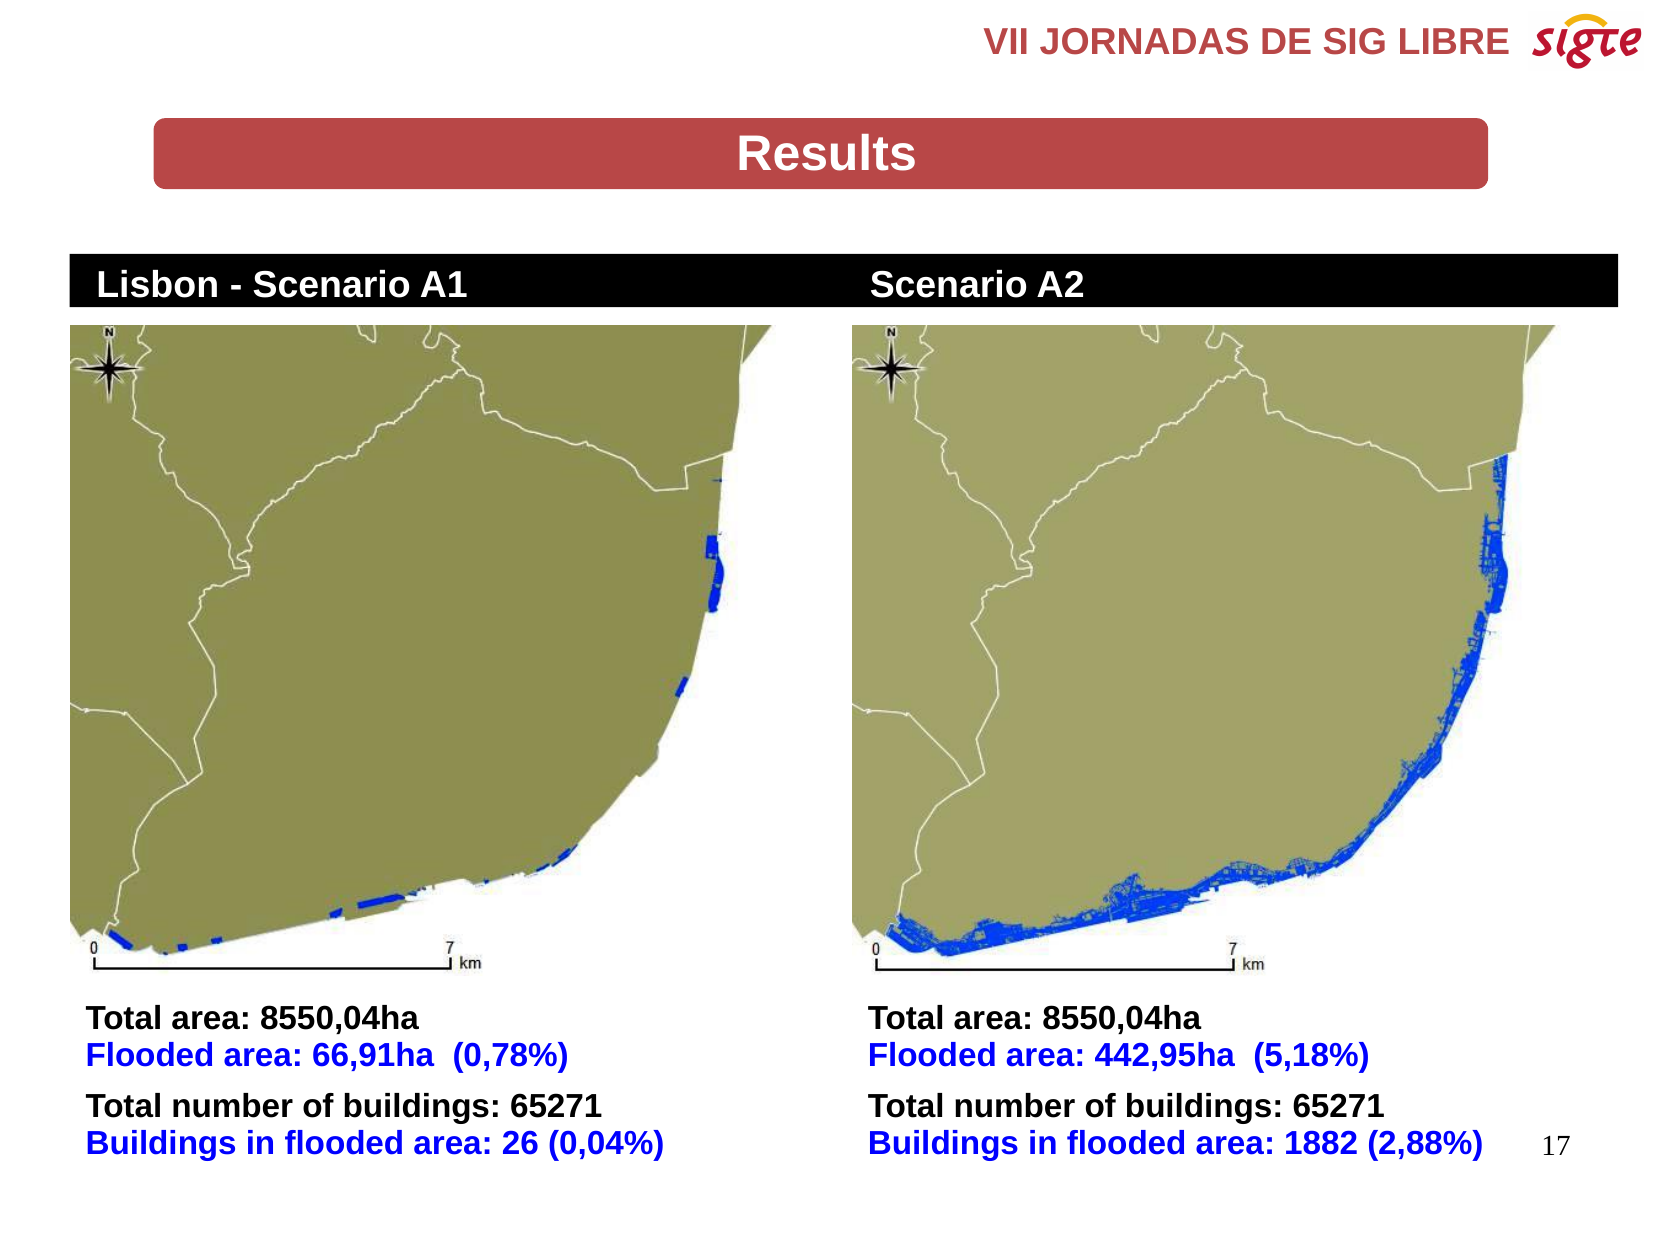

VII JORNADAS DE SIG LIBRE
# Results
Lisbon - Scenario A1
Scenario A2
Total area: 8550,04ha
Flooded area: 66,91ha (0,78%)
Total number of buildings: 65271
Buildings in flooded area: 26 (0,04%)
Total area: 8550,04ha
Flooded area: 442,95ha (5,18%)
Total number of buildings: 65271
Buildings in flooded area: 1882 (2,88%)
17